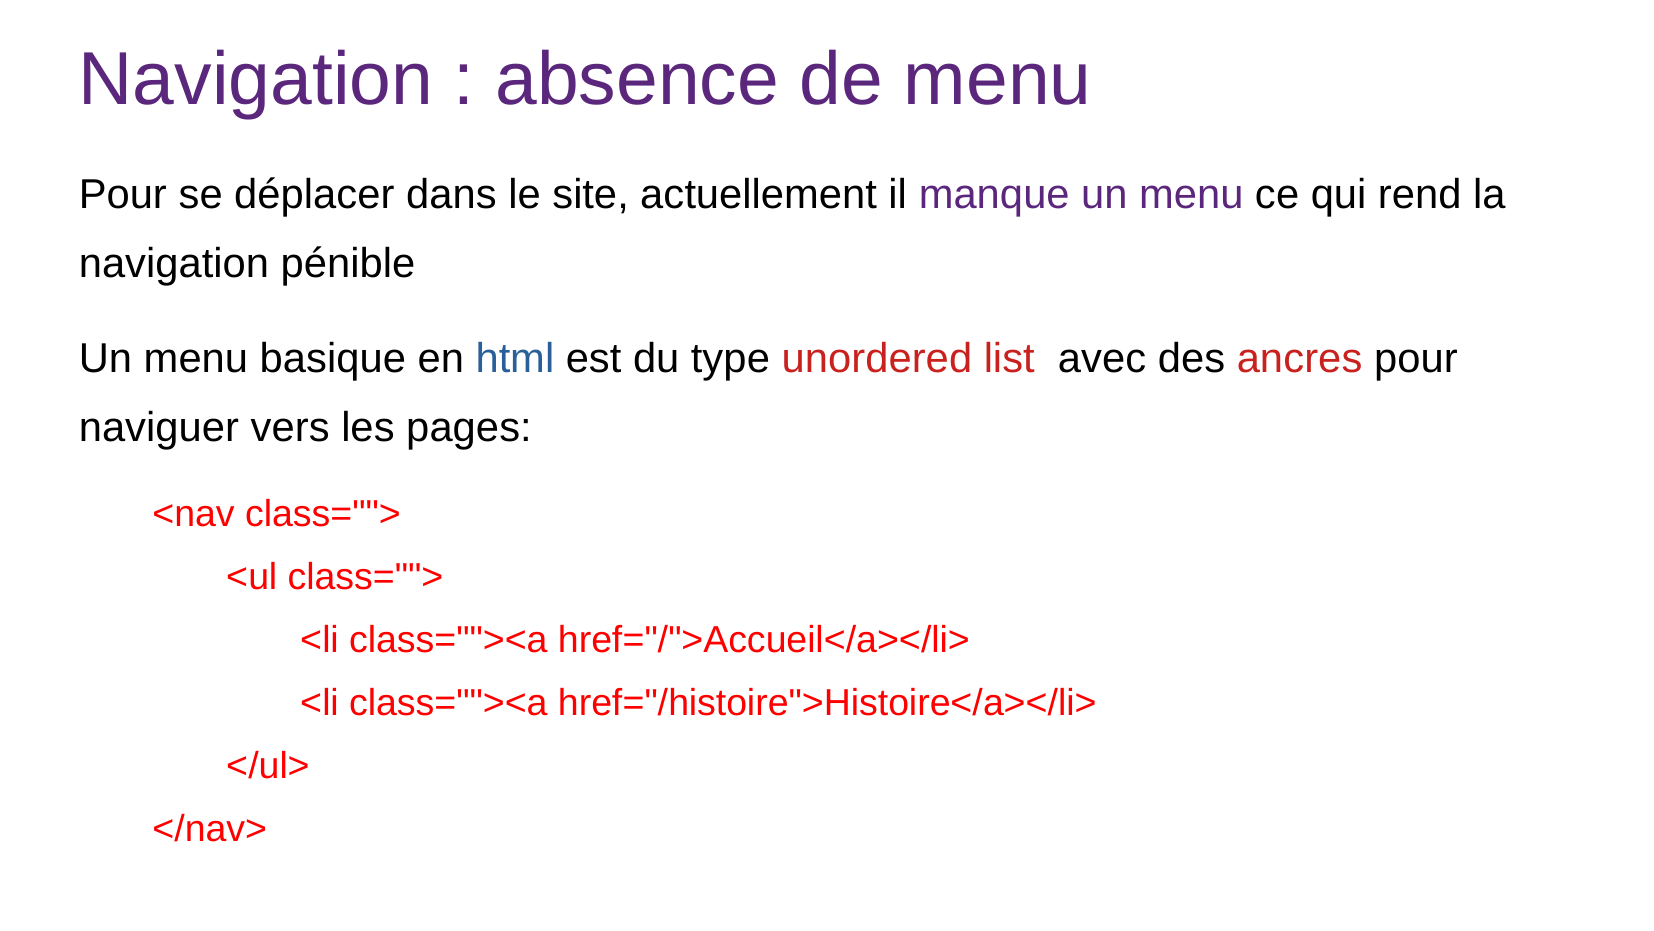

# Navigation : absence de menu
Pour se déplacer dans le site, actuellement il manque un menu ce qui rend la navigation pénible
Un menu basique en html est du type unordered list  avec des ancres pour naviguer vers les pages:
	<nav class="">
		<ul class="">
			<li class=""><a href="/">Accueil</a></li>
			<li class=""><a href="/histoire">Histoire</a></li>
		</ul>
	</nav>